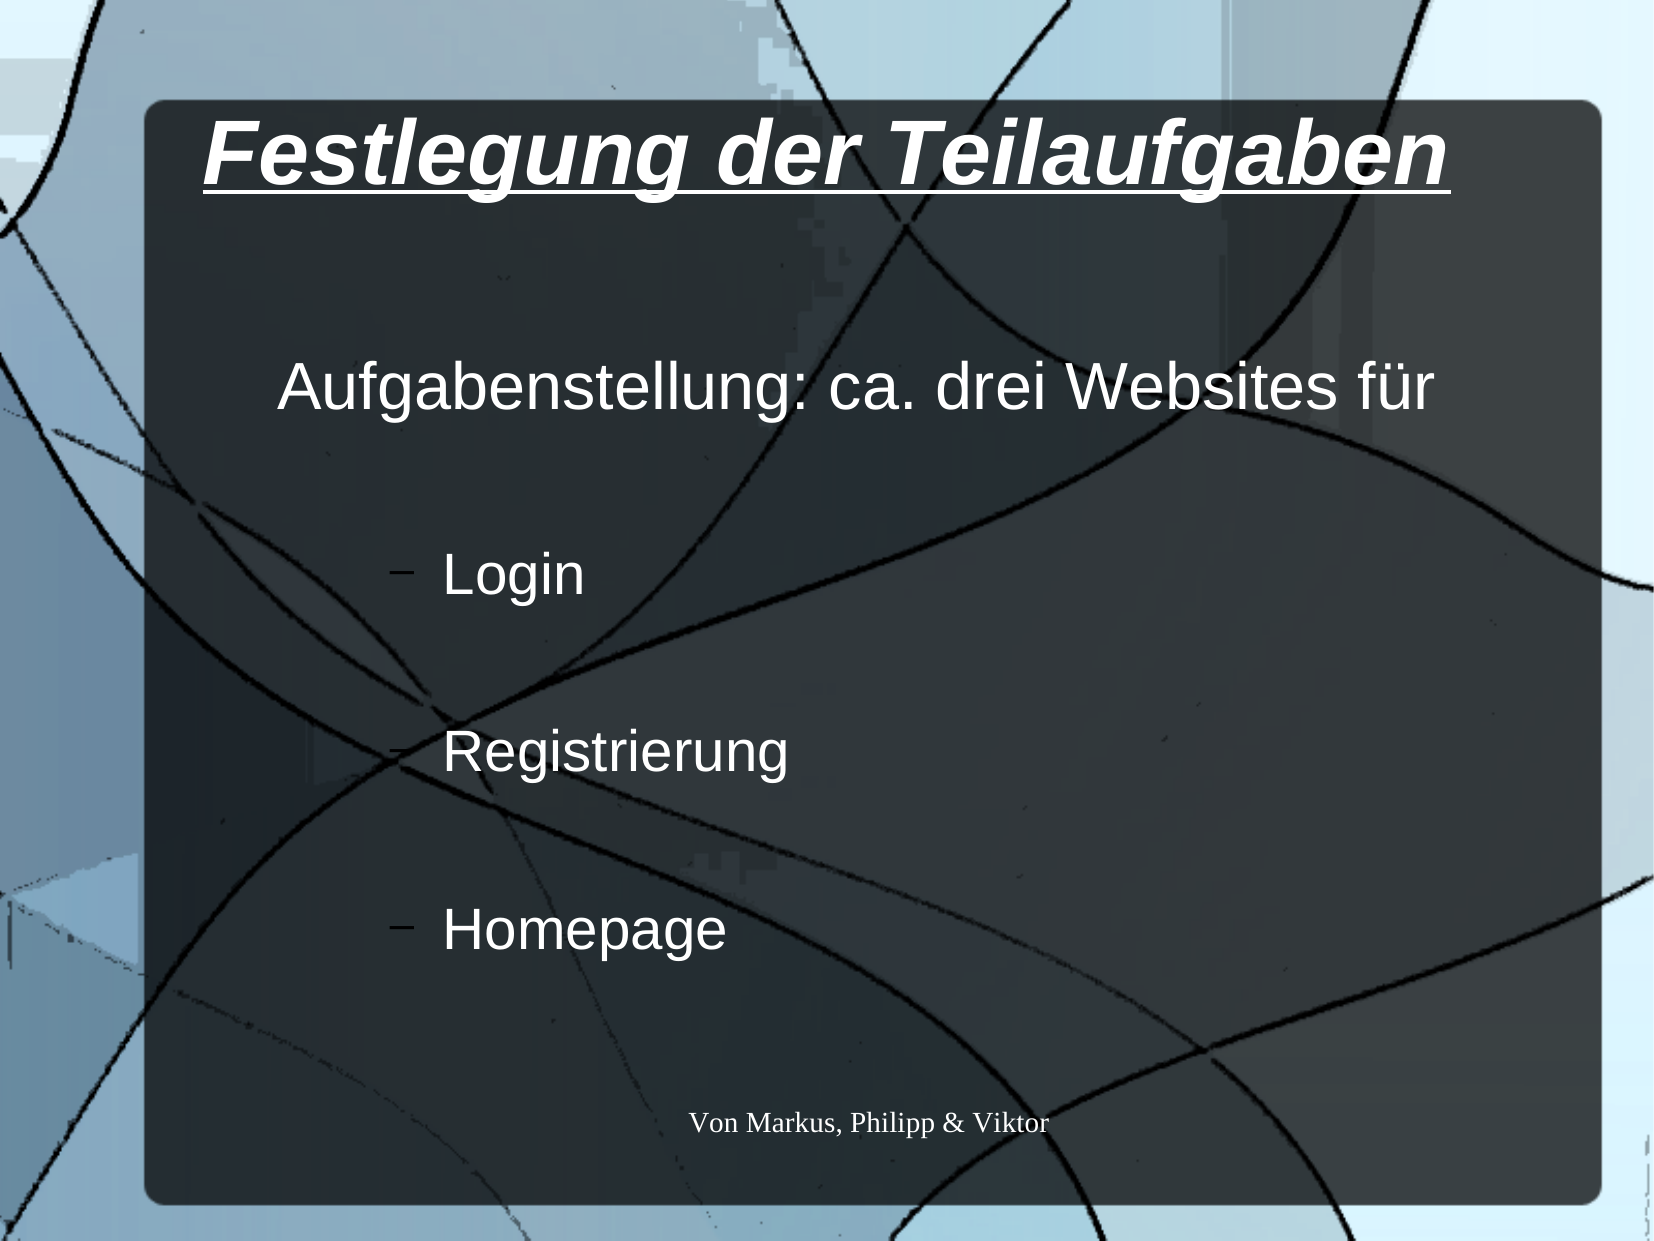

# Festlegung der Teilaufgaben
Aufgabenstellung: ca. drei Websites für
Login
Registrierung
Homepage
Von Markus, Philipp & Viktor